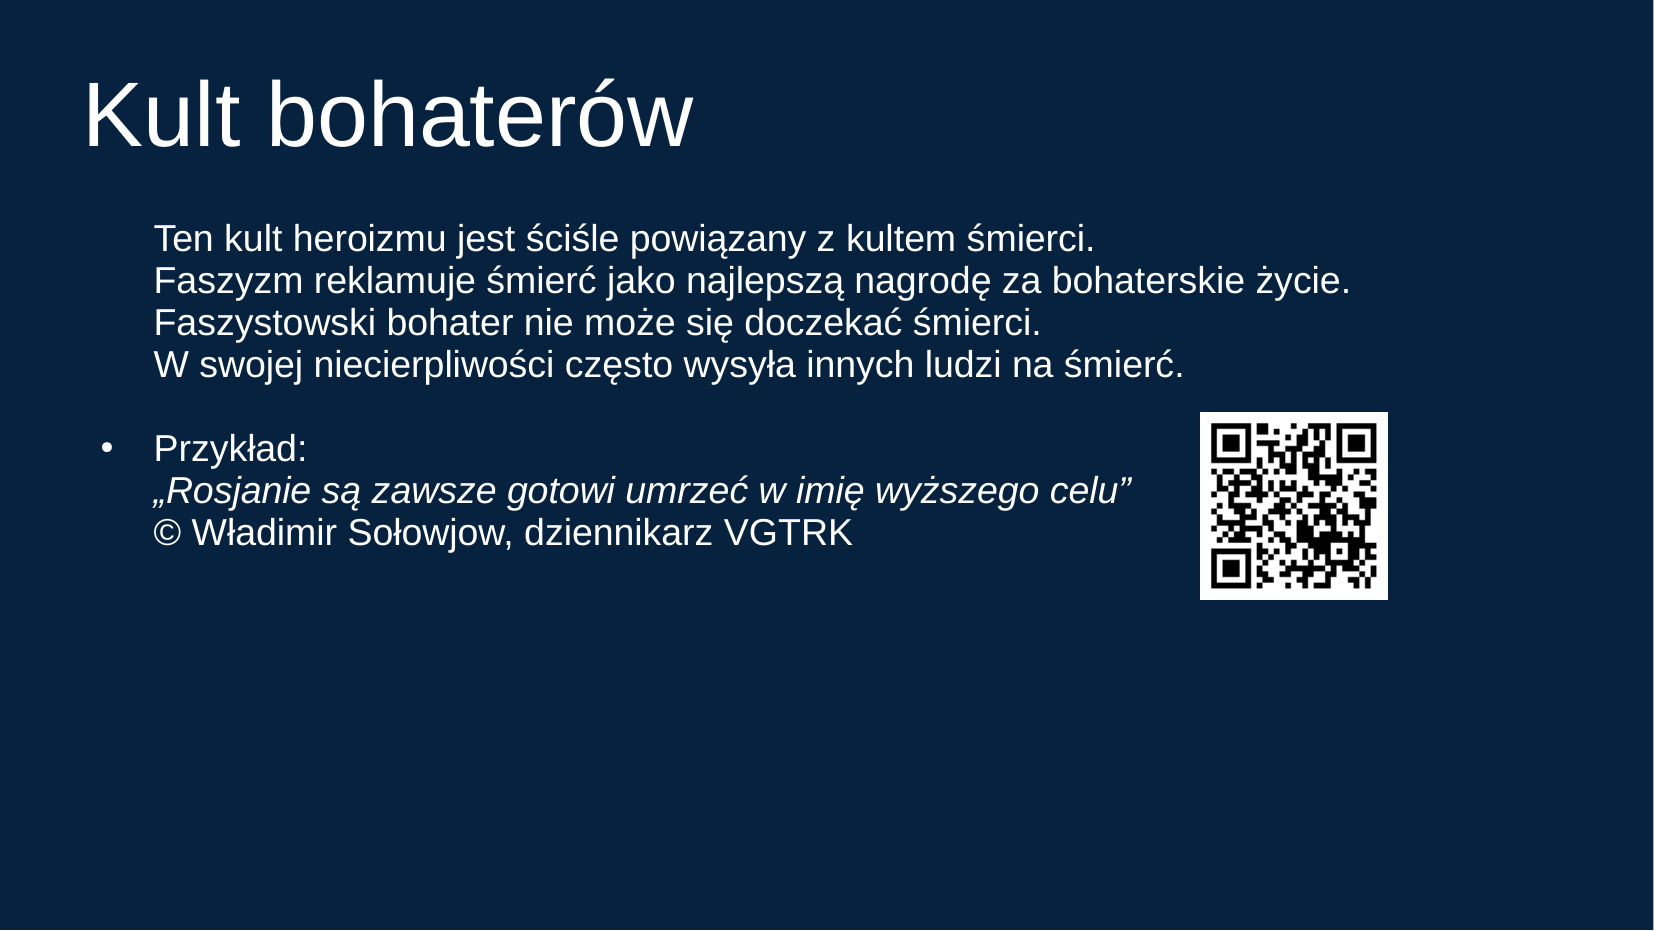

# Kult bohaterów
Ten kult heroizmu jest ściśle powiązany z kultem śmierci.
Faszyzm reklamuje śmierć jako najlepszą nagrodę za bohaterskie życie.
Faszystowski bohater nie może się doczekać śmierci.
W swojej niecierpliwości często wysyła innych ludzi na śmierć.
Przykład:
„Rosjanie są zawsze gotowi umrzeć w imię wyższego celu”
© Władimir Sołowjow, dziennikarz VGTRK